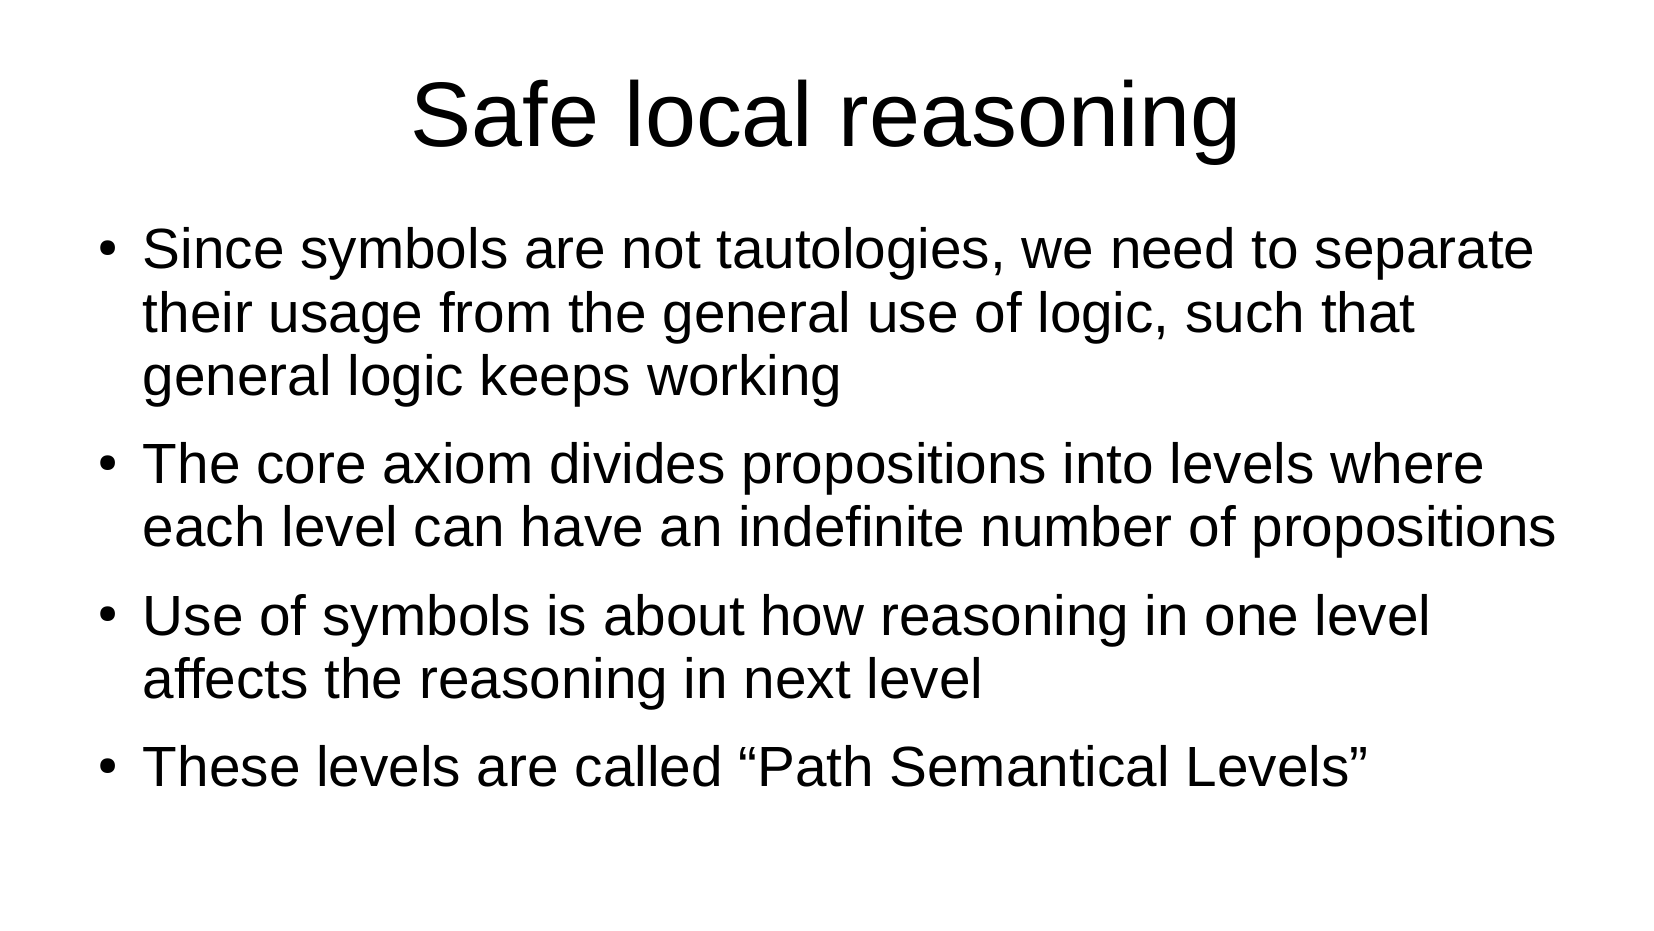

# Safe local reasoning
Since symbols are not tautologies, we need to separate their usage from the general use of logic, such that general logic keeps working
The core axiom divides propositions into levels where each level can have an indefinite number of propositions
Use of symbols is about how reasoning in one level affects the reasoning in next level
These levels are called “Path Semantical Levels”